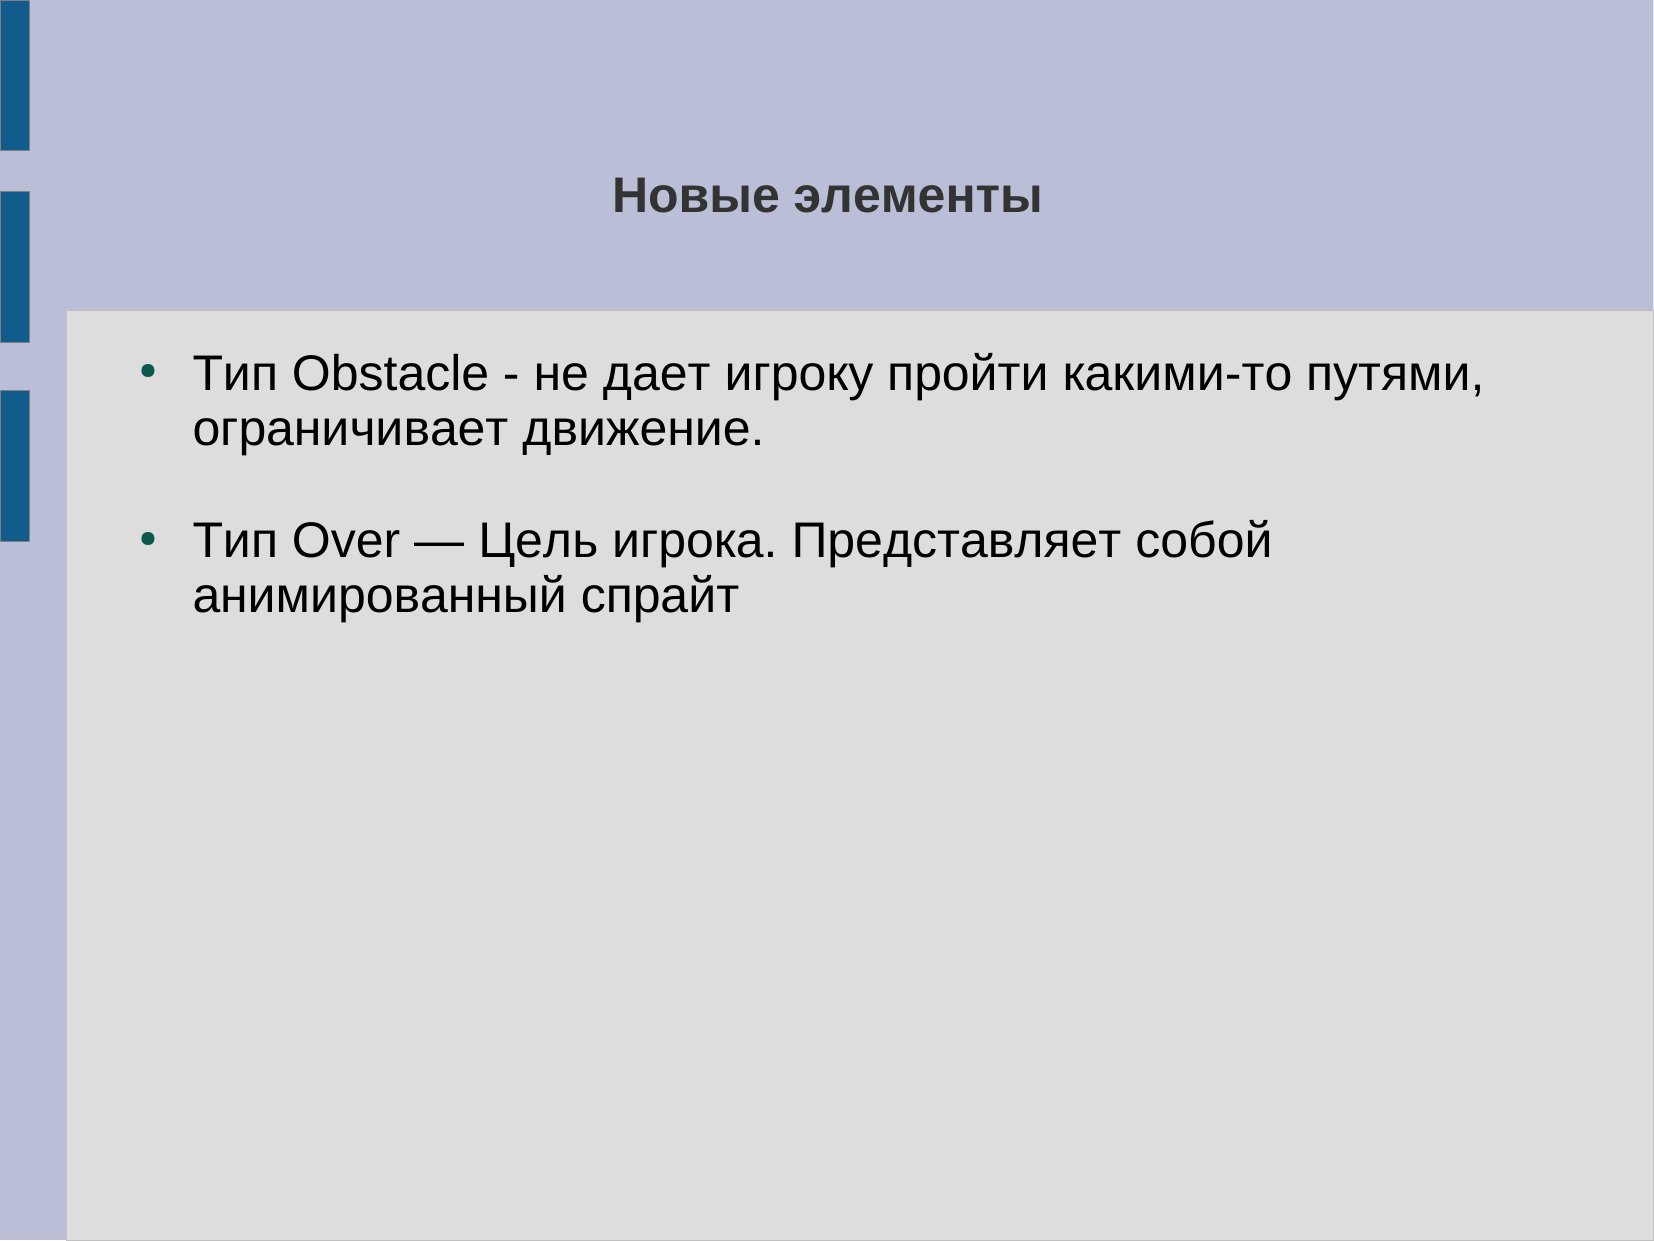

# Новые элементы
Тип Obstacle - не дает игроку пройти какими-то путями,
ограничивает движение.
Тип Over — Цель игрока. Представляет собой анимированный спрайт